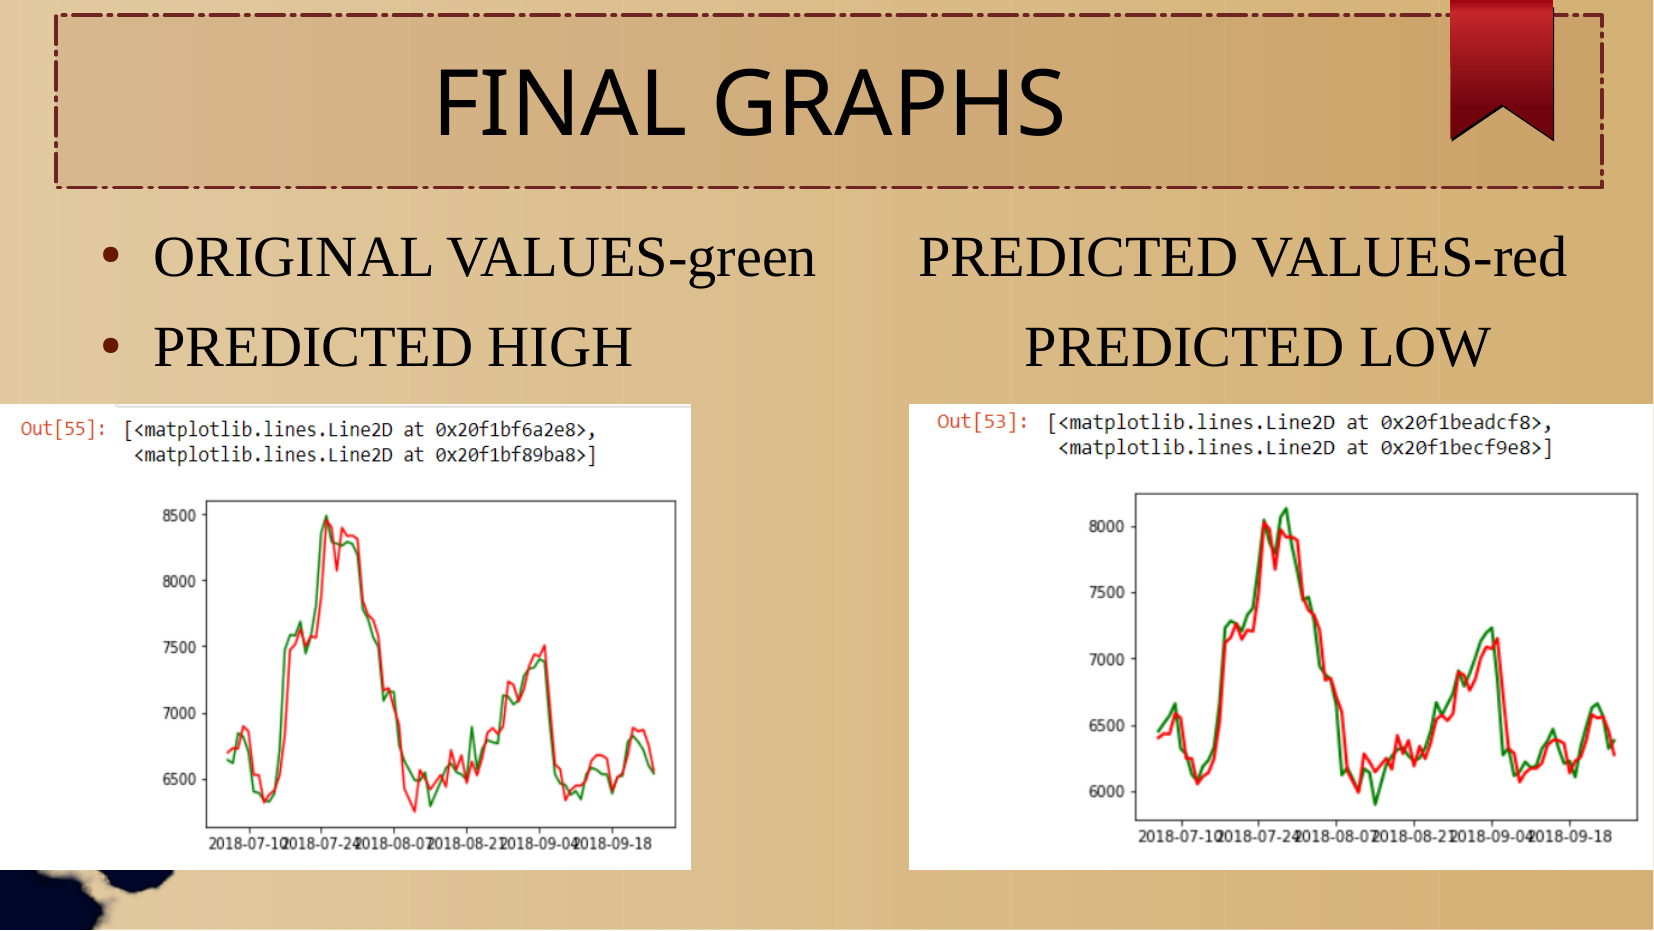

# FINAL GRAPHS
ORIGINAL VALUES-green PREDICTED VALUES-red
PREDICTED HIGH PREDICTED LOW